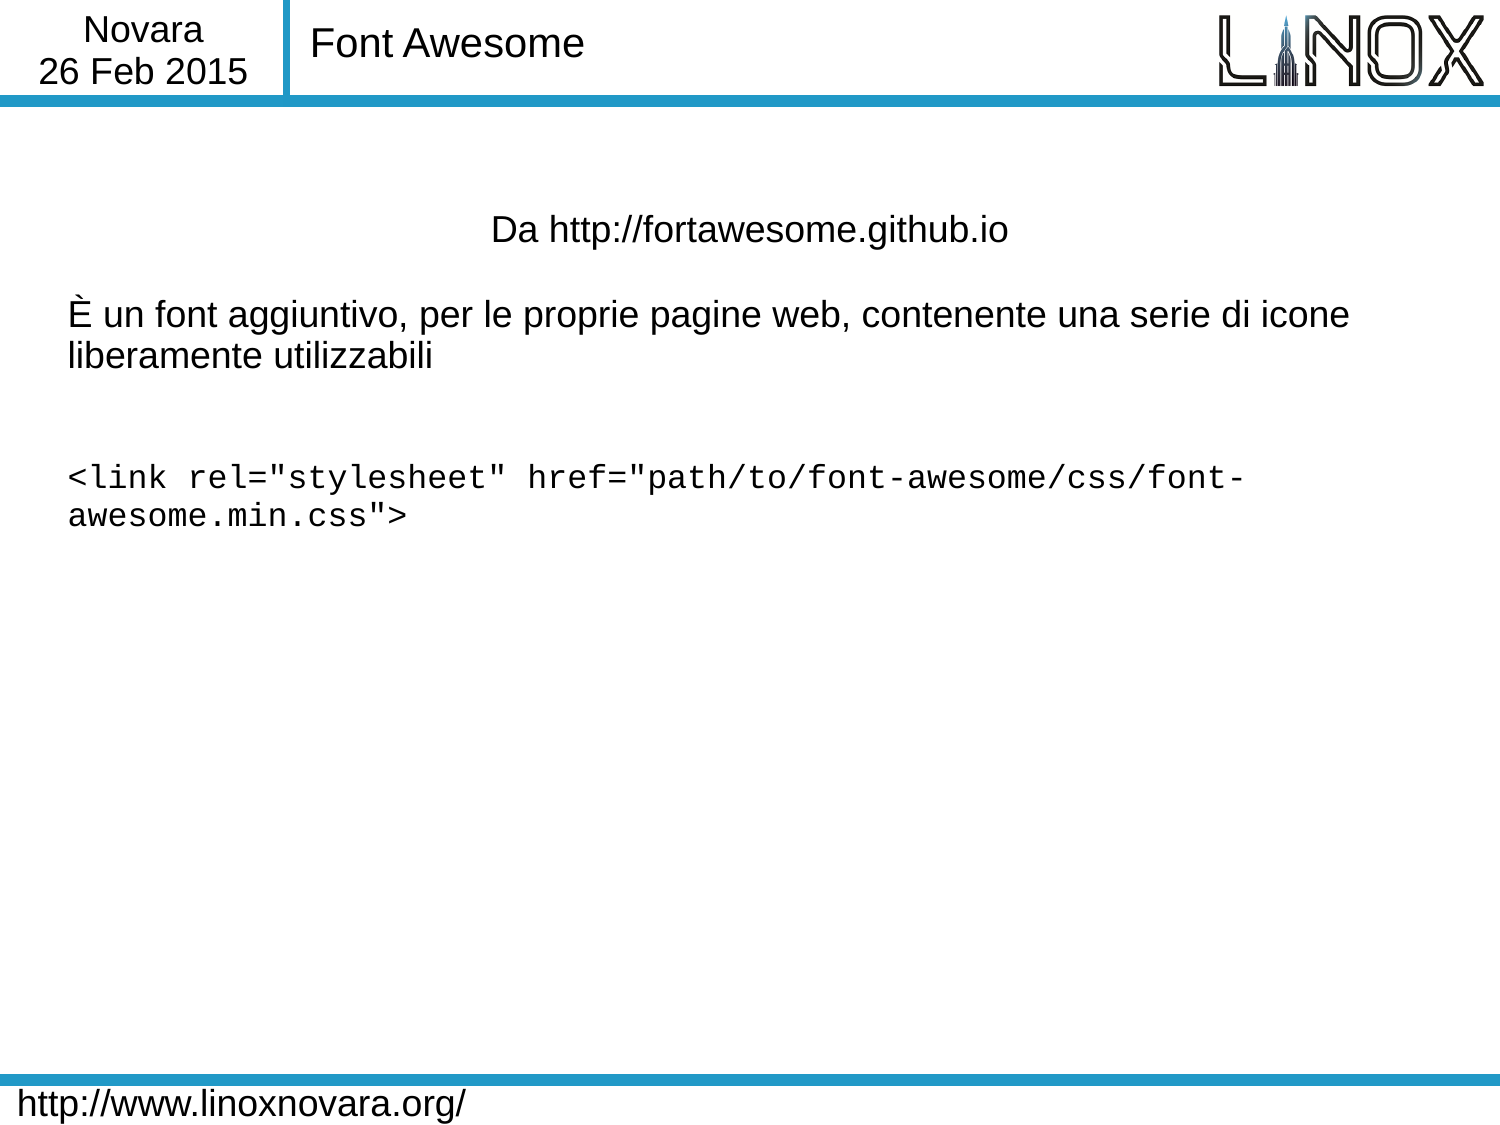

# Font Awesome
Da http://fortawesome.github.io
È un font aggiuntivo, per le proprie pagine web, contenente una serie di icone liberamente utilizzabili
<link rel="stylesheet" href="path/to/font-awesome/css/font-awesome.min.css">